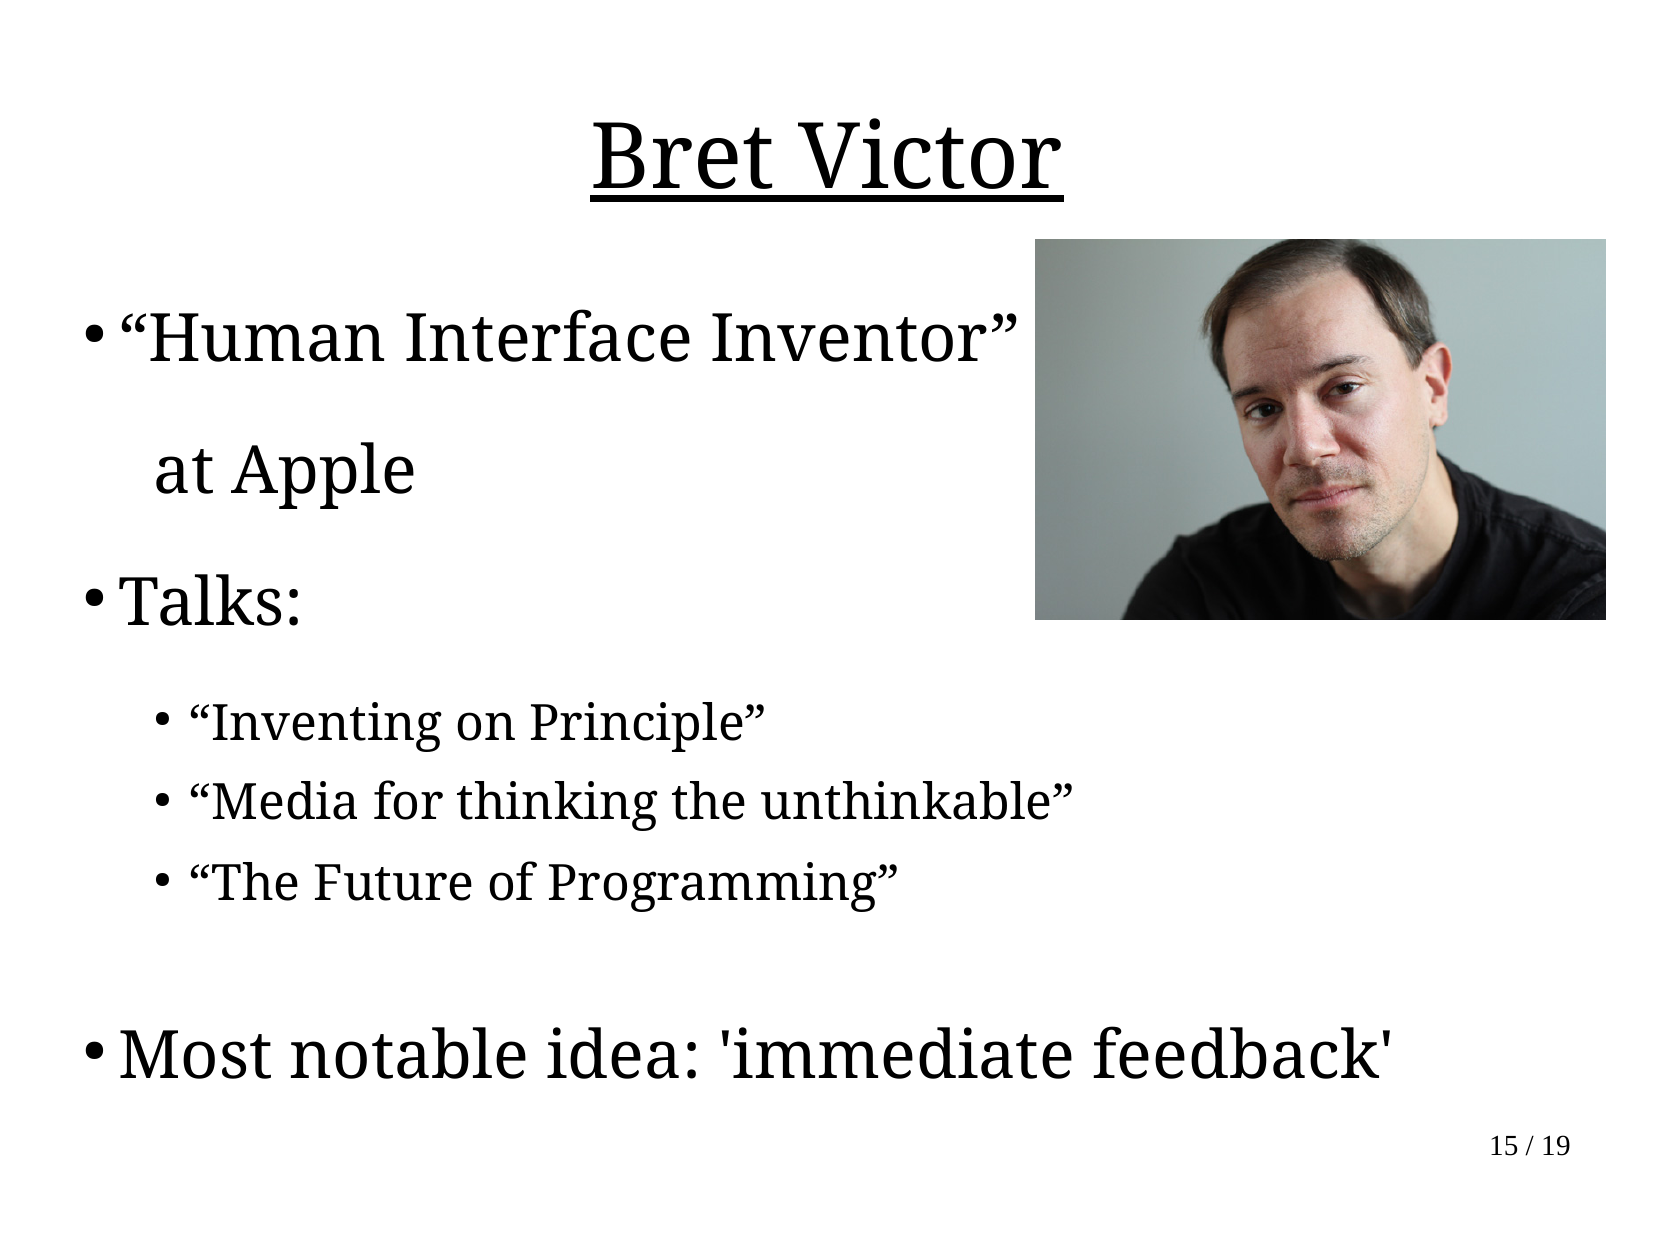

# Bret Victor
“Human Interface Inventor”
at Apple
Talks:
“Inventing on Principle”
“Media for thinking the unthinkable”
“The Future of Programming”
Most notable idea: 'immediate feedback'
15